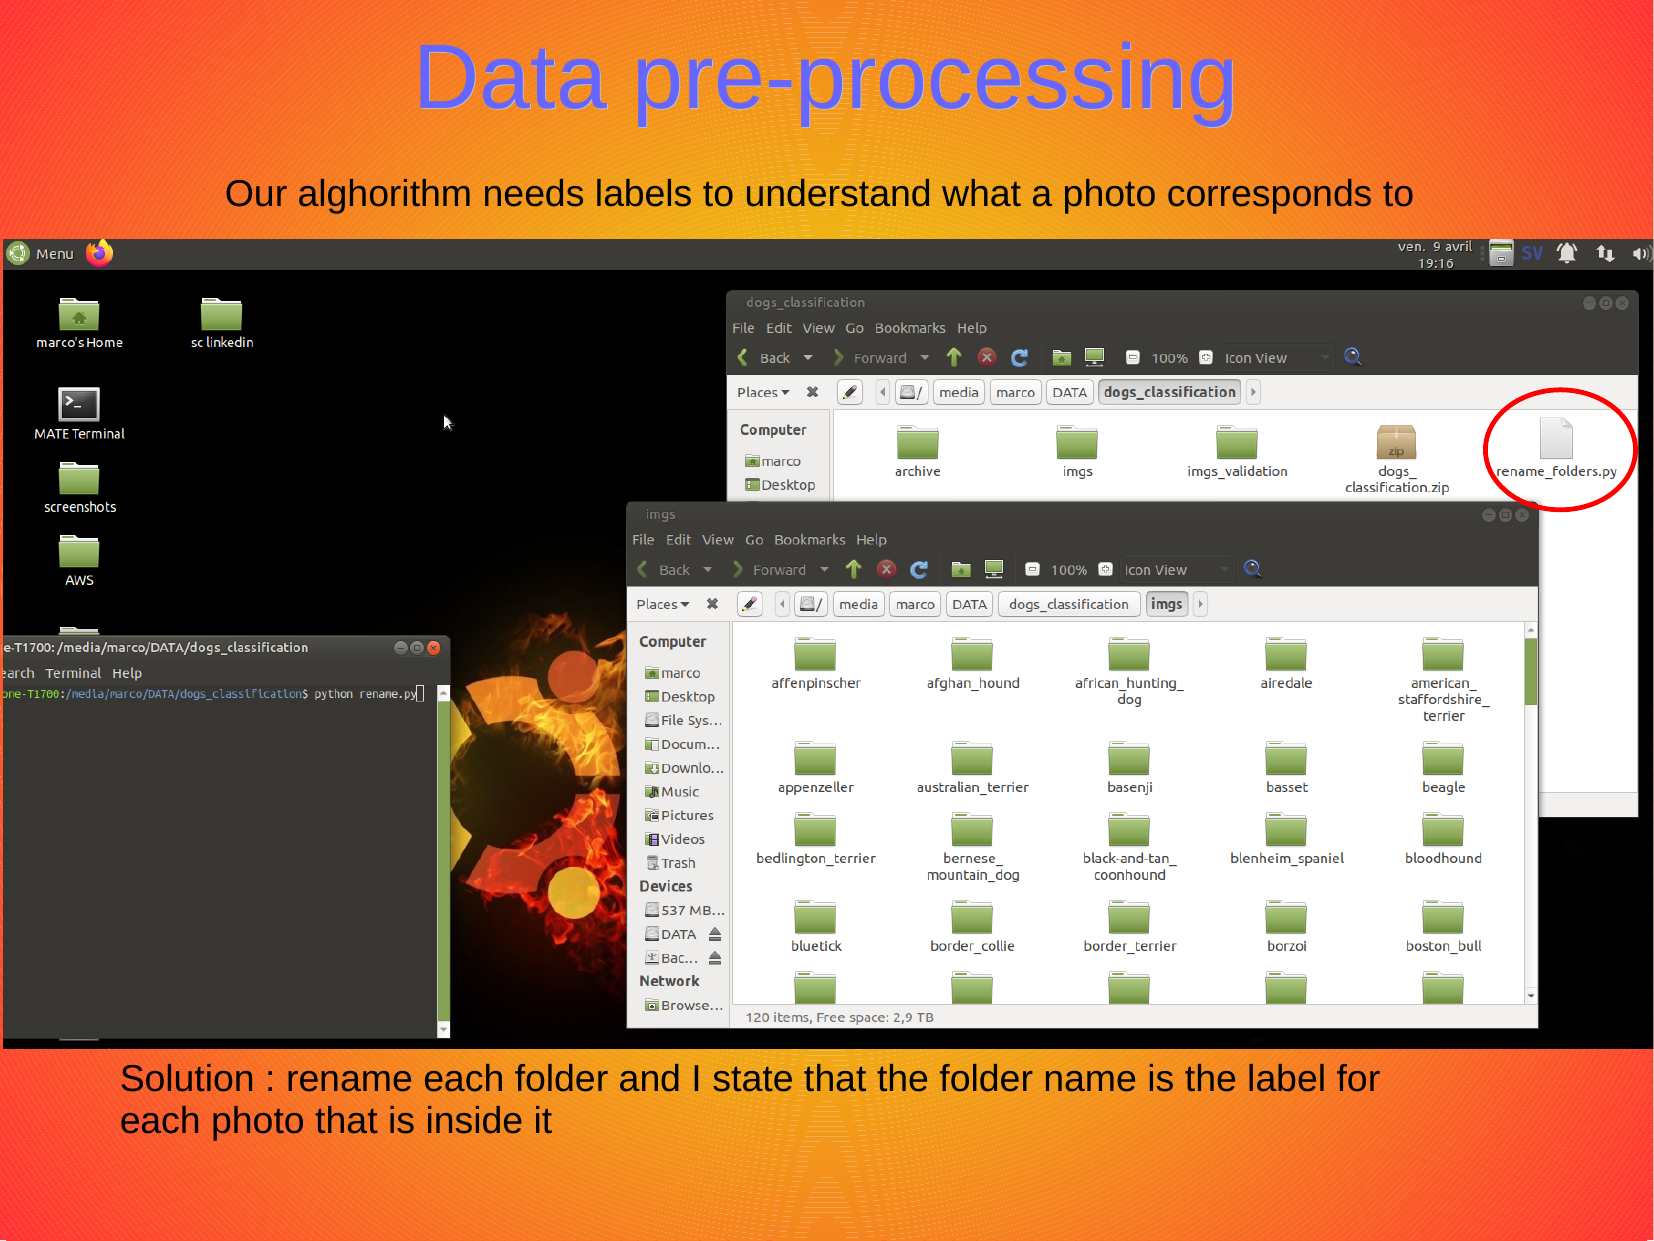

# Data pre-processing
Our alghorithm needs labels to understand what a photo corresponds to
Solution : rename each folder and I state that the folder name is the label for each photo that is inside it